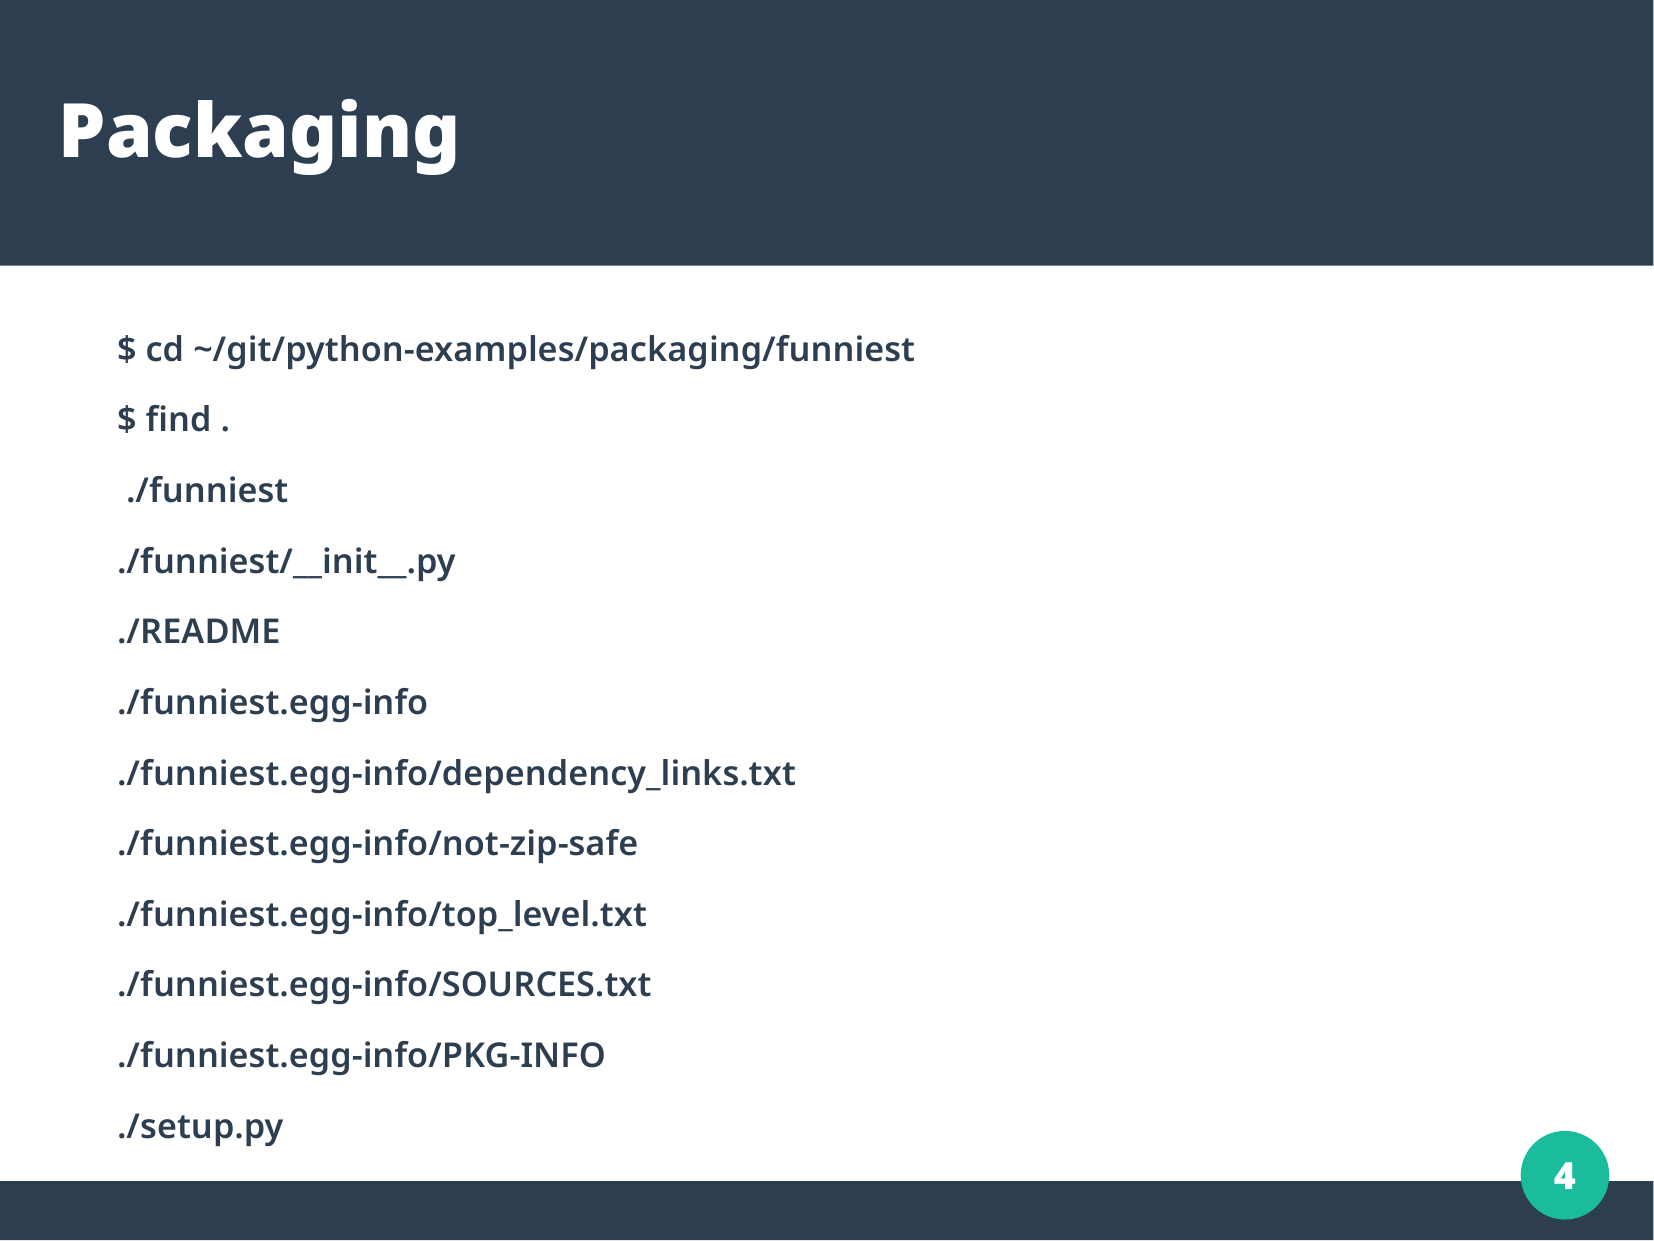

# Packaging
$ cd ~/git/python-examples/packaging/funniest
$ find .
 ./funniest
./funniest/__init__.py
./README
./funniest.egg-info
./funniest.egg-info/dependency_links.txt
./funniest.egg-info/not-zip-safe
./funniest.egg-info/top_level.txt
./funniest.egg-info/SOURCES.txt
./funniest.egg-info/PKG-INFO
./setup.py
4